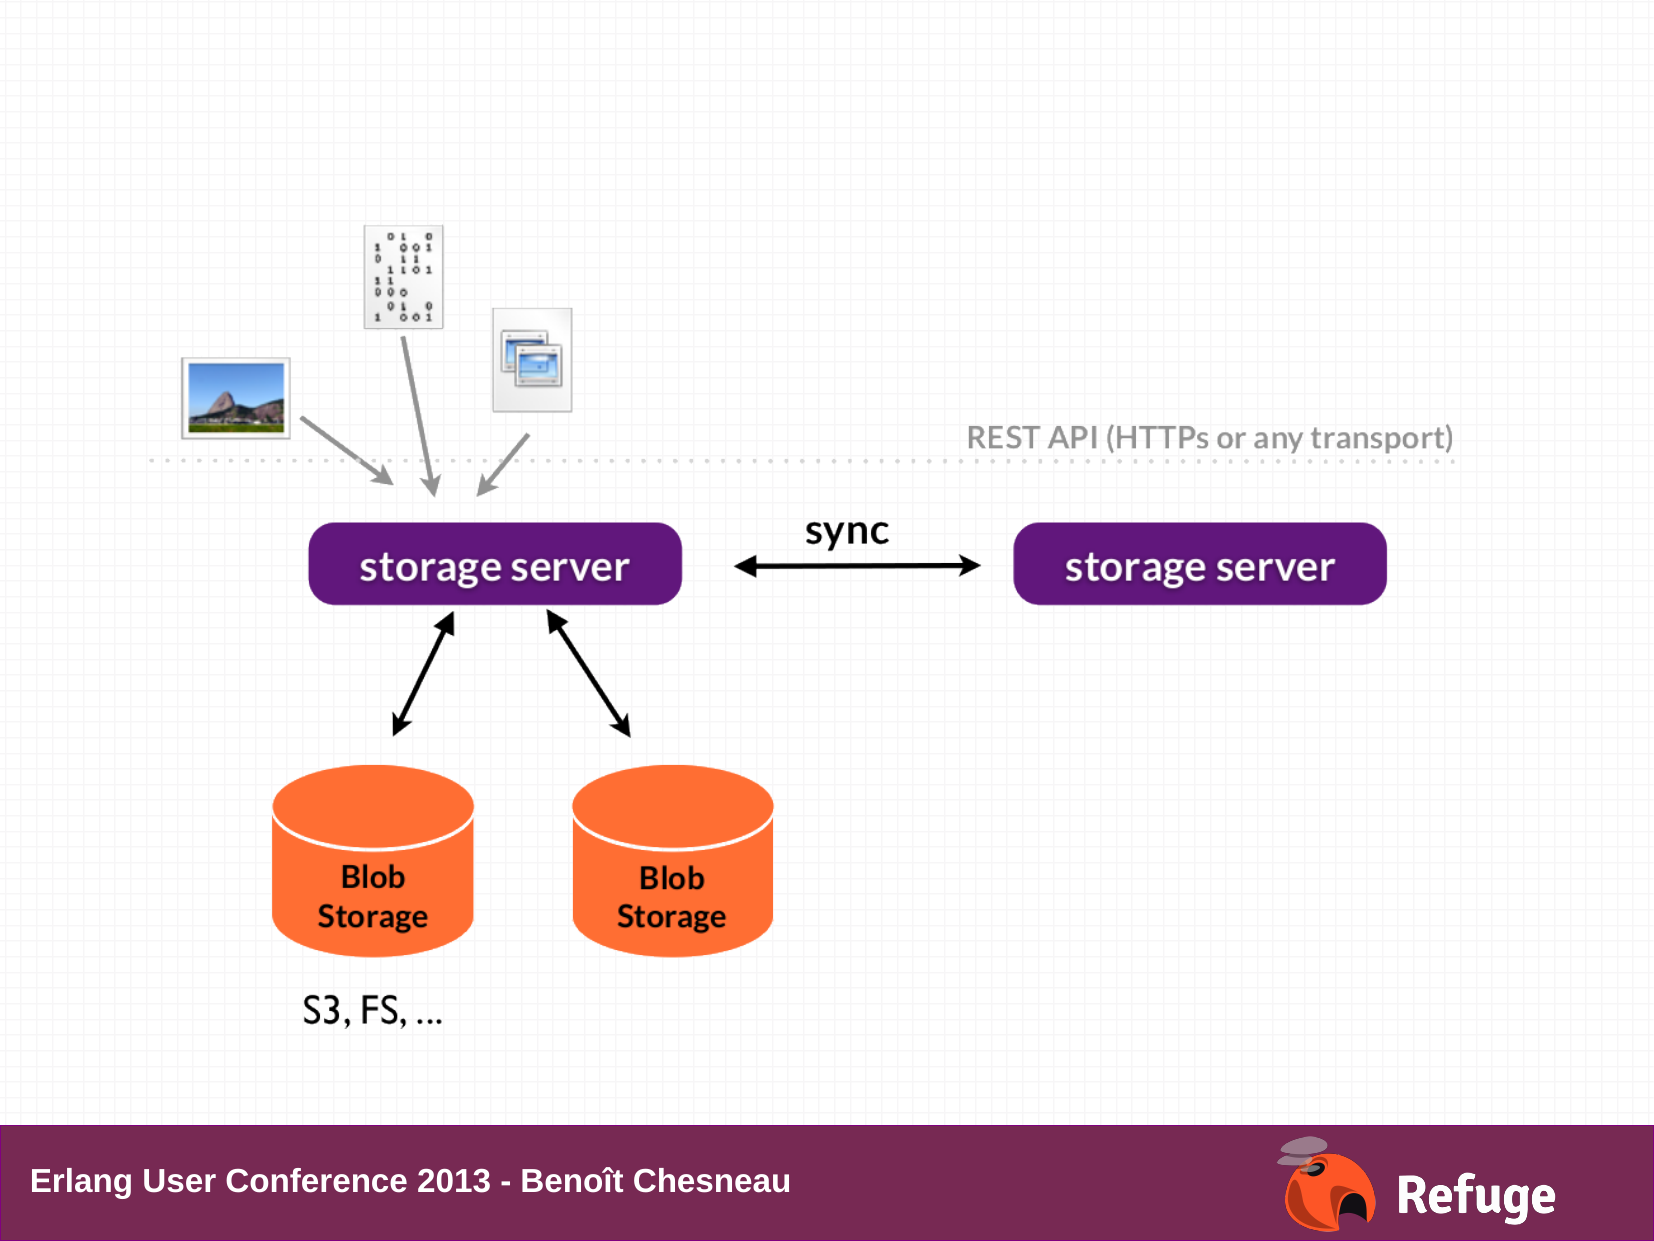

Erlang User Conference 2013 - Benoît Chesneau